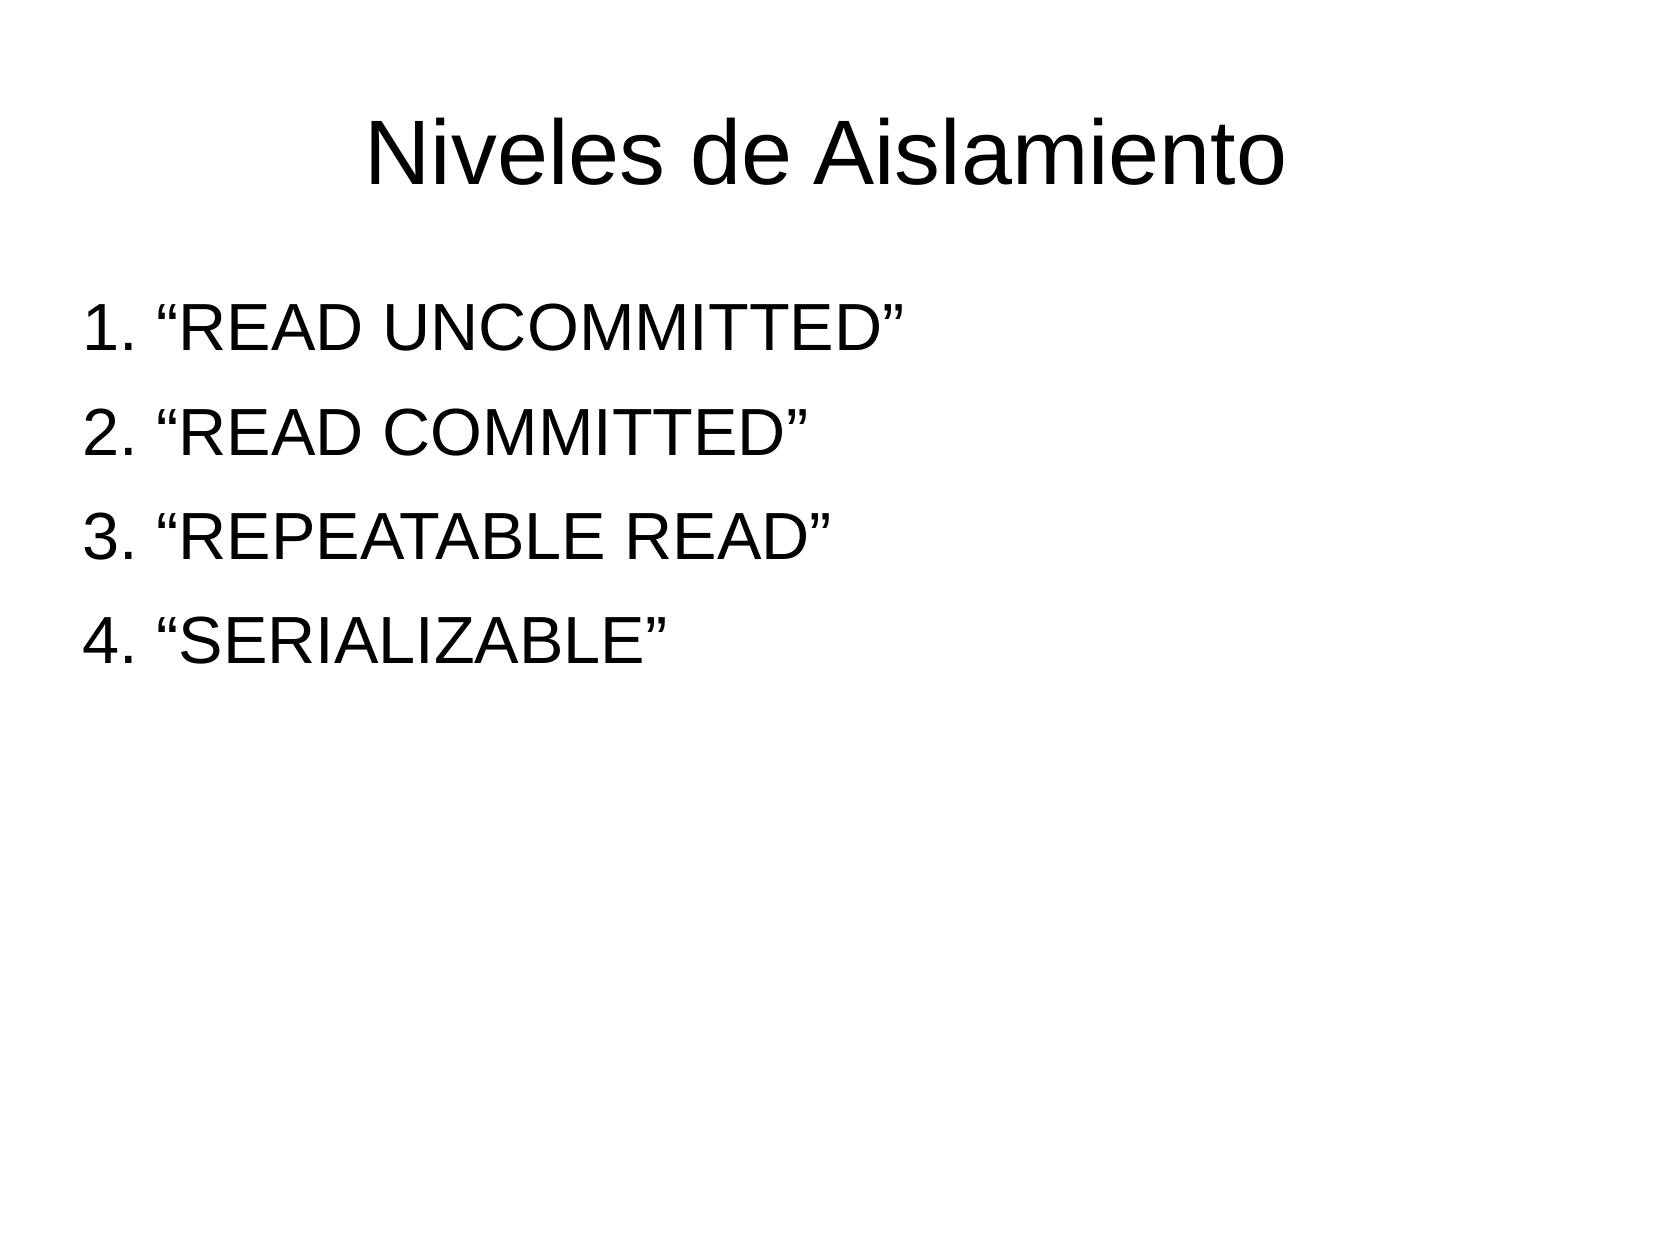

# Niveles de Aislamiento
1. “READ UNCOMMITTED”
2. “READ COMMITTED”
3. “REPEATABLE READ”
4. “SERIALIZABLE”